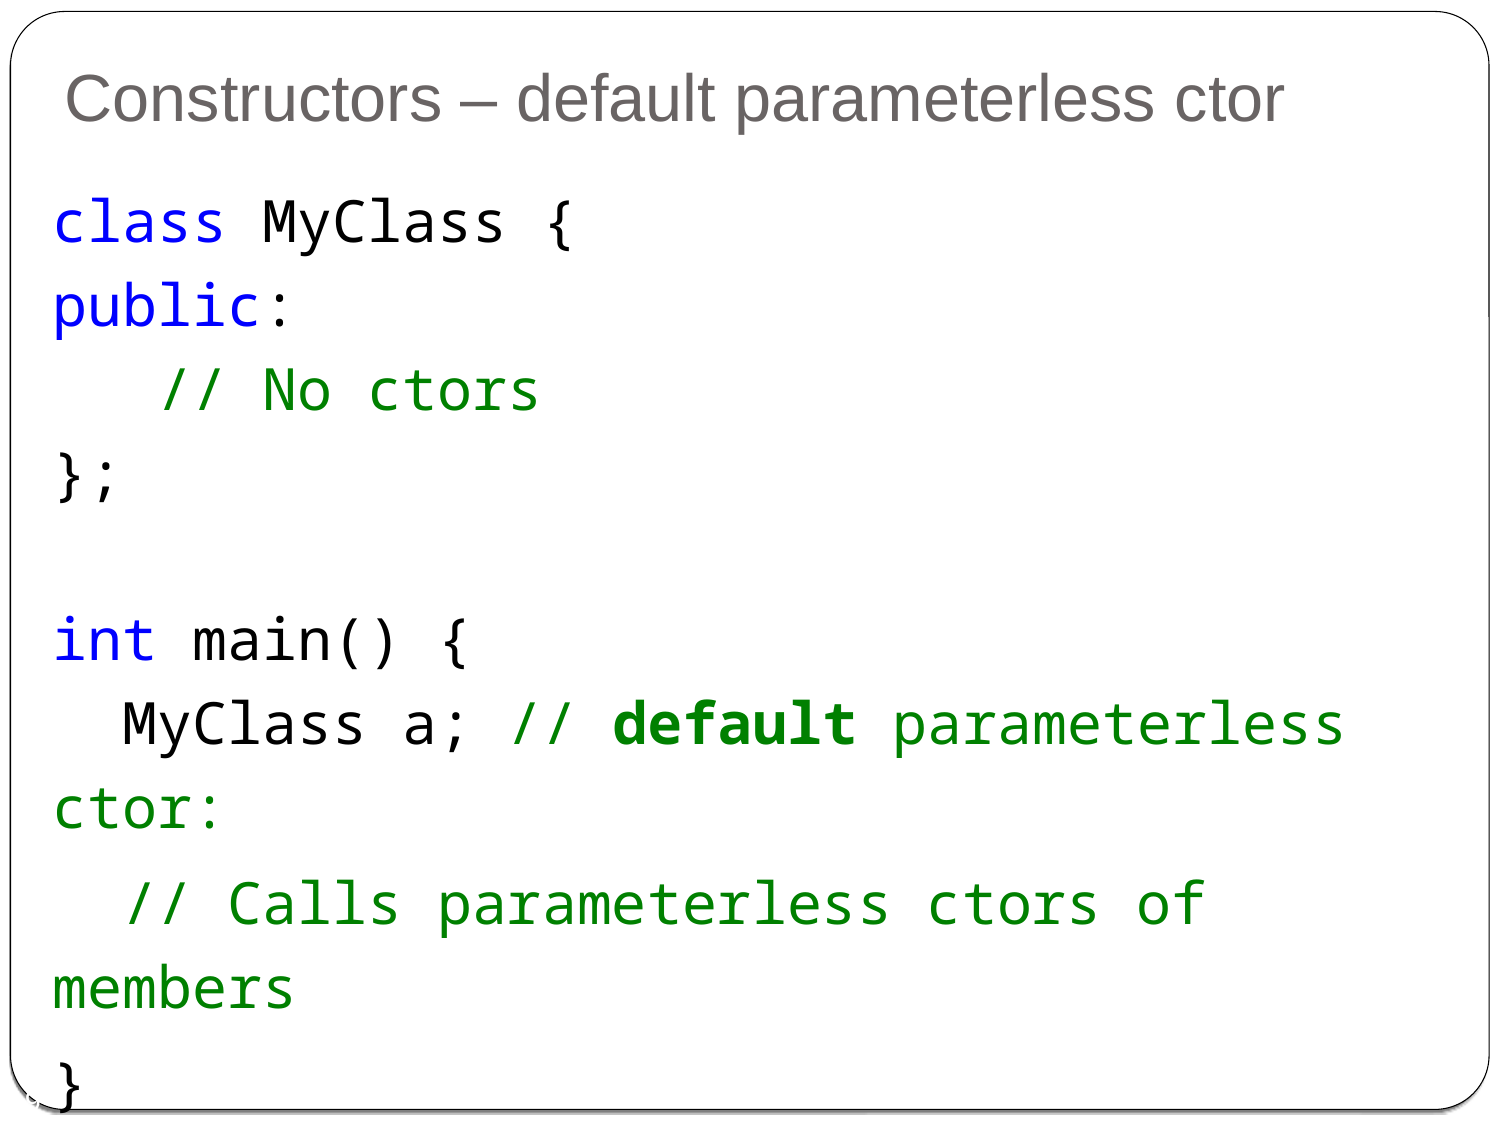

# Constructors – default parameterless ctor
class MyClass {
public:
   // No ctors
};
int main() {
  MyClass a; // default parameterless ctor:
 // Calls parameterless ctors of members
}